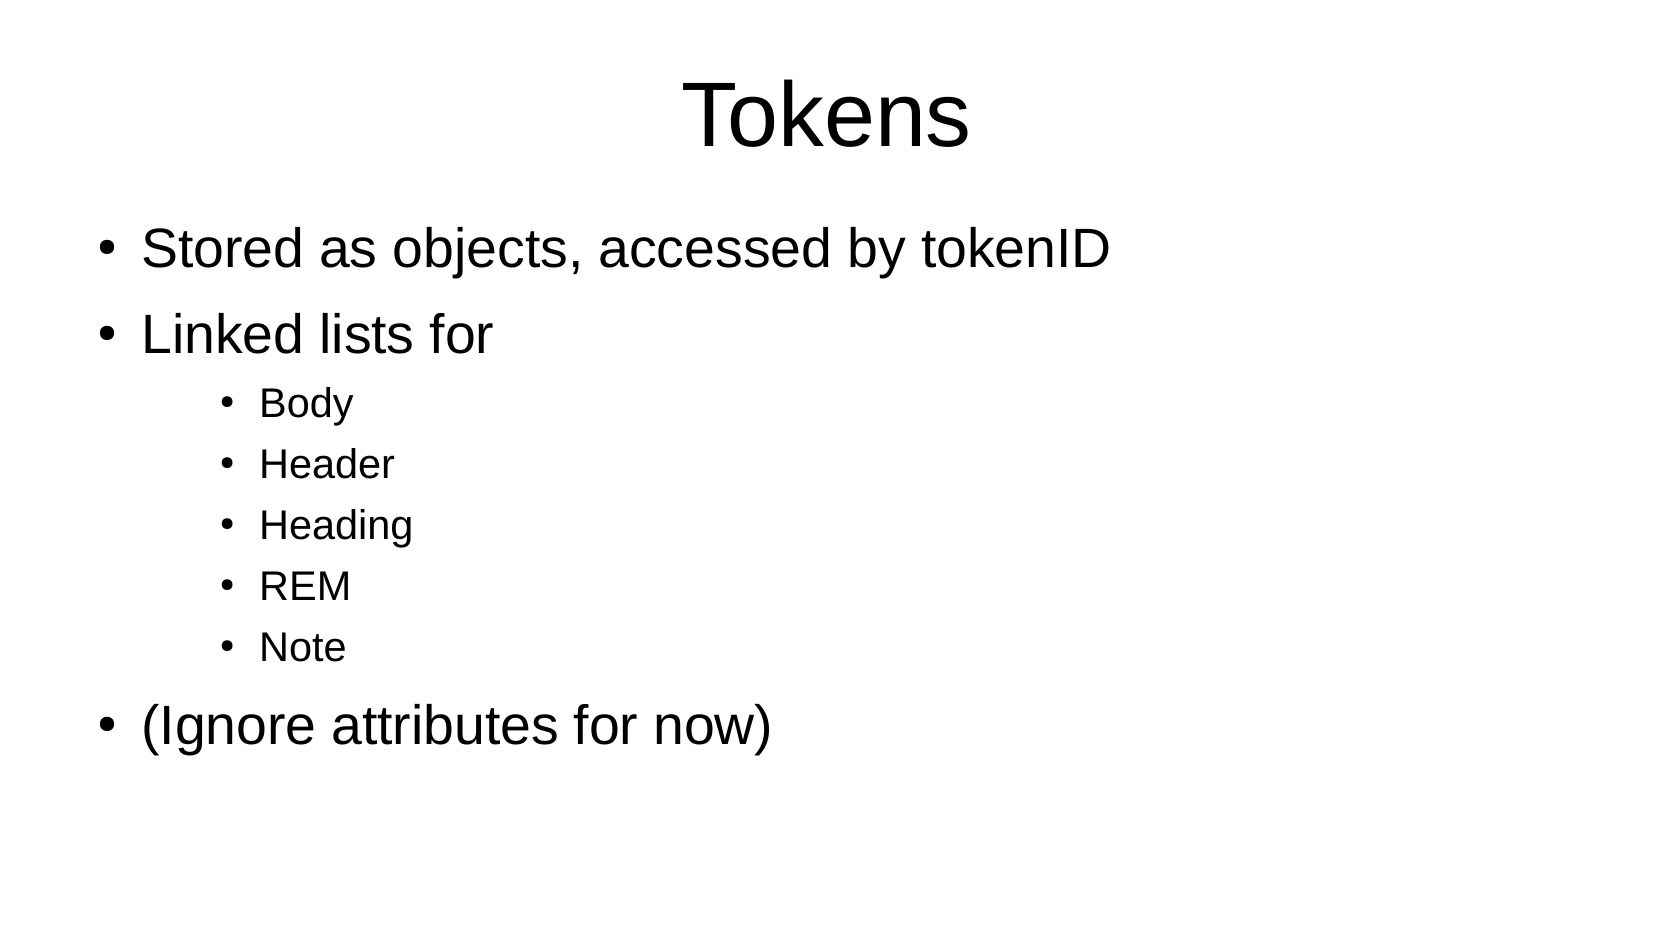

# Tokens
Stored as objects, accessed by tokenID
Linked lists for
Body
Header
Heading
REM
Note
(Ignore attributes for now)